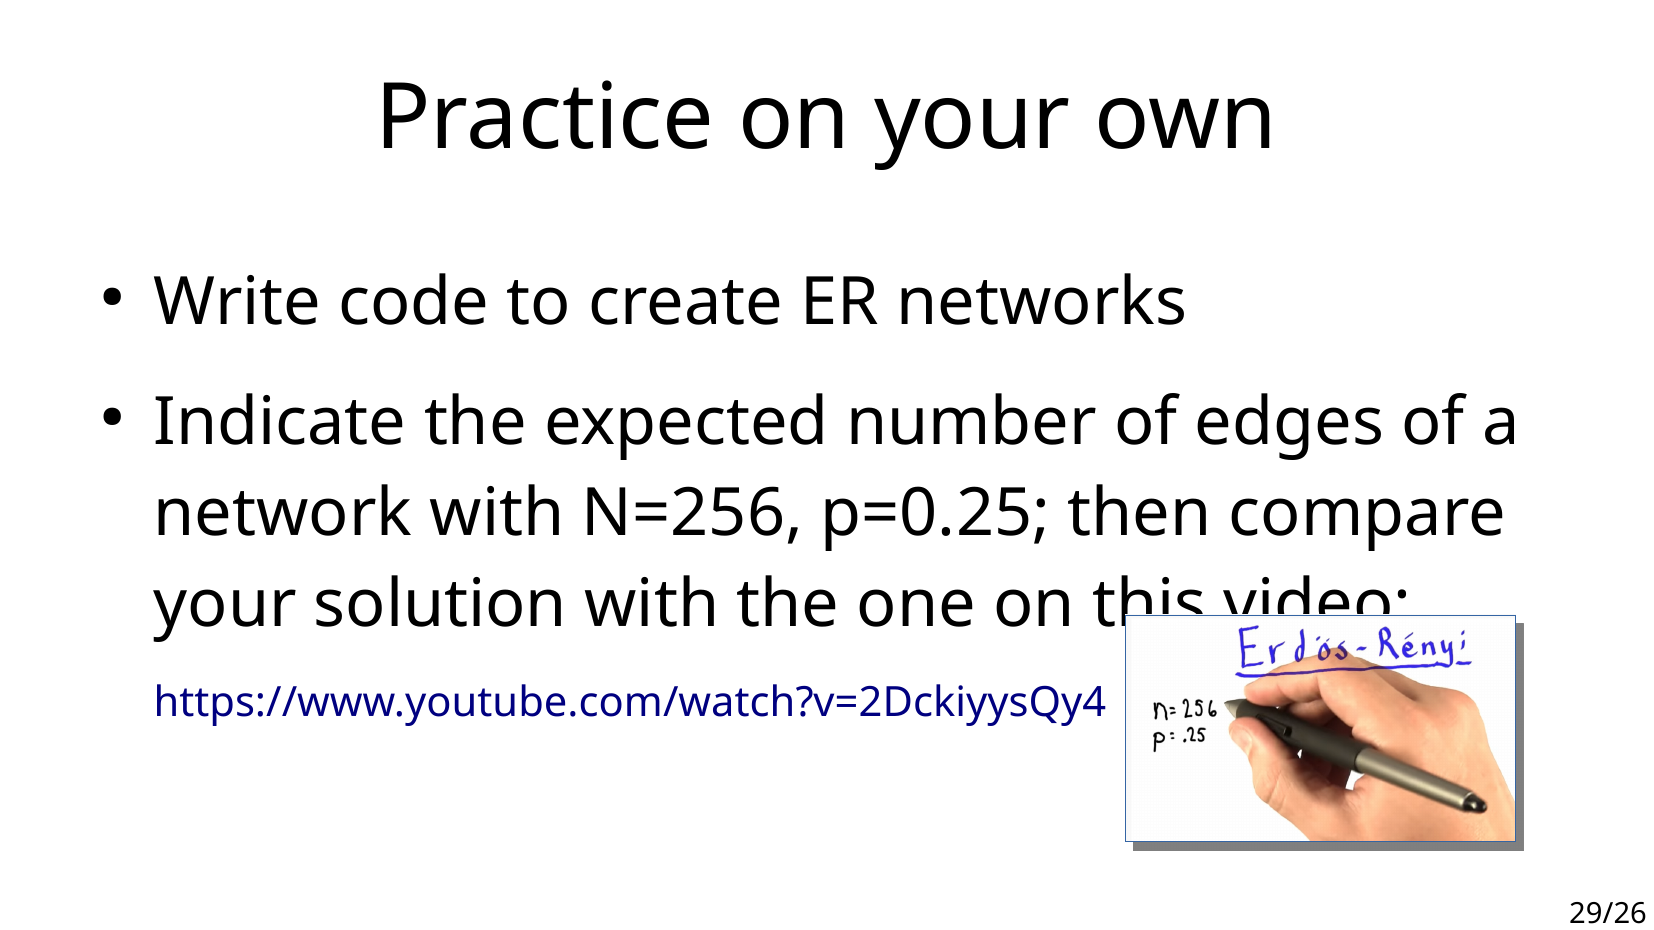

# Practice on your own
Write code to create ER networks
Indicate the expected number of edges of a network with N=256, p=0.25; then compare your solution with the one on this video: https://www.youtube.com/watch?v=2DckiyysQy4
29